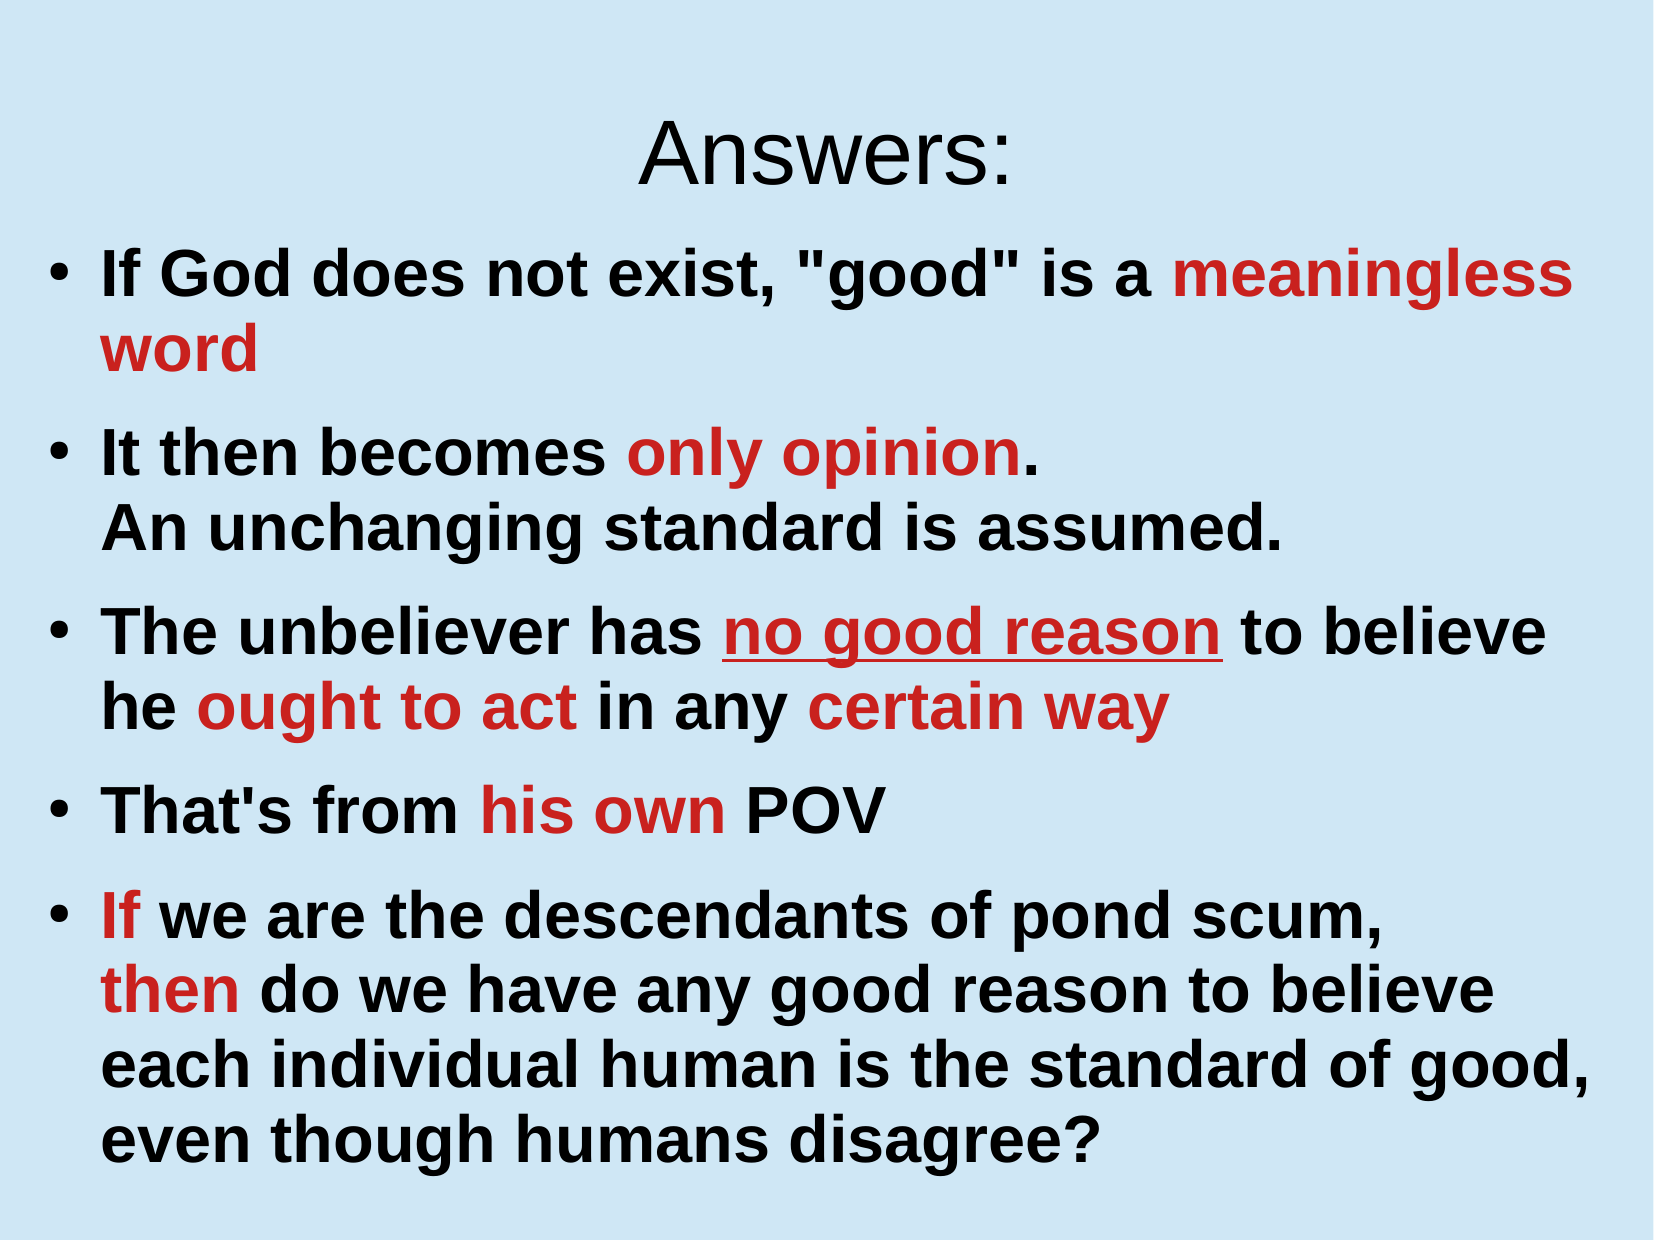

# Answers:
If God does not exist, "good" is a meaningless word
It then becomes only opinion.
An unchanging standard is assumed.
The unbeliever has no good reason to believe he ought to act in any certain way
That's from his own POV
If we are the descendants of pond scum,
then do we have any good reason to believe each individual human is the standard of good, even though humans disagree?